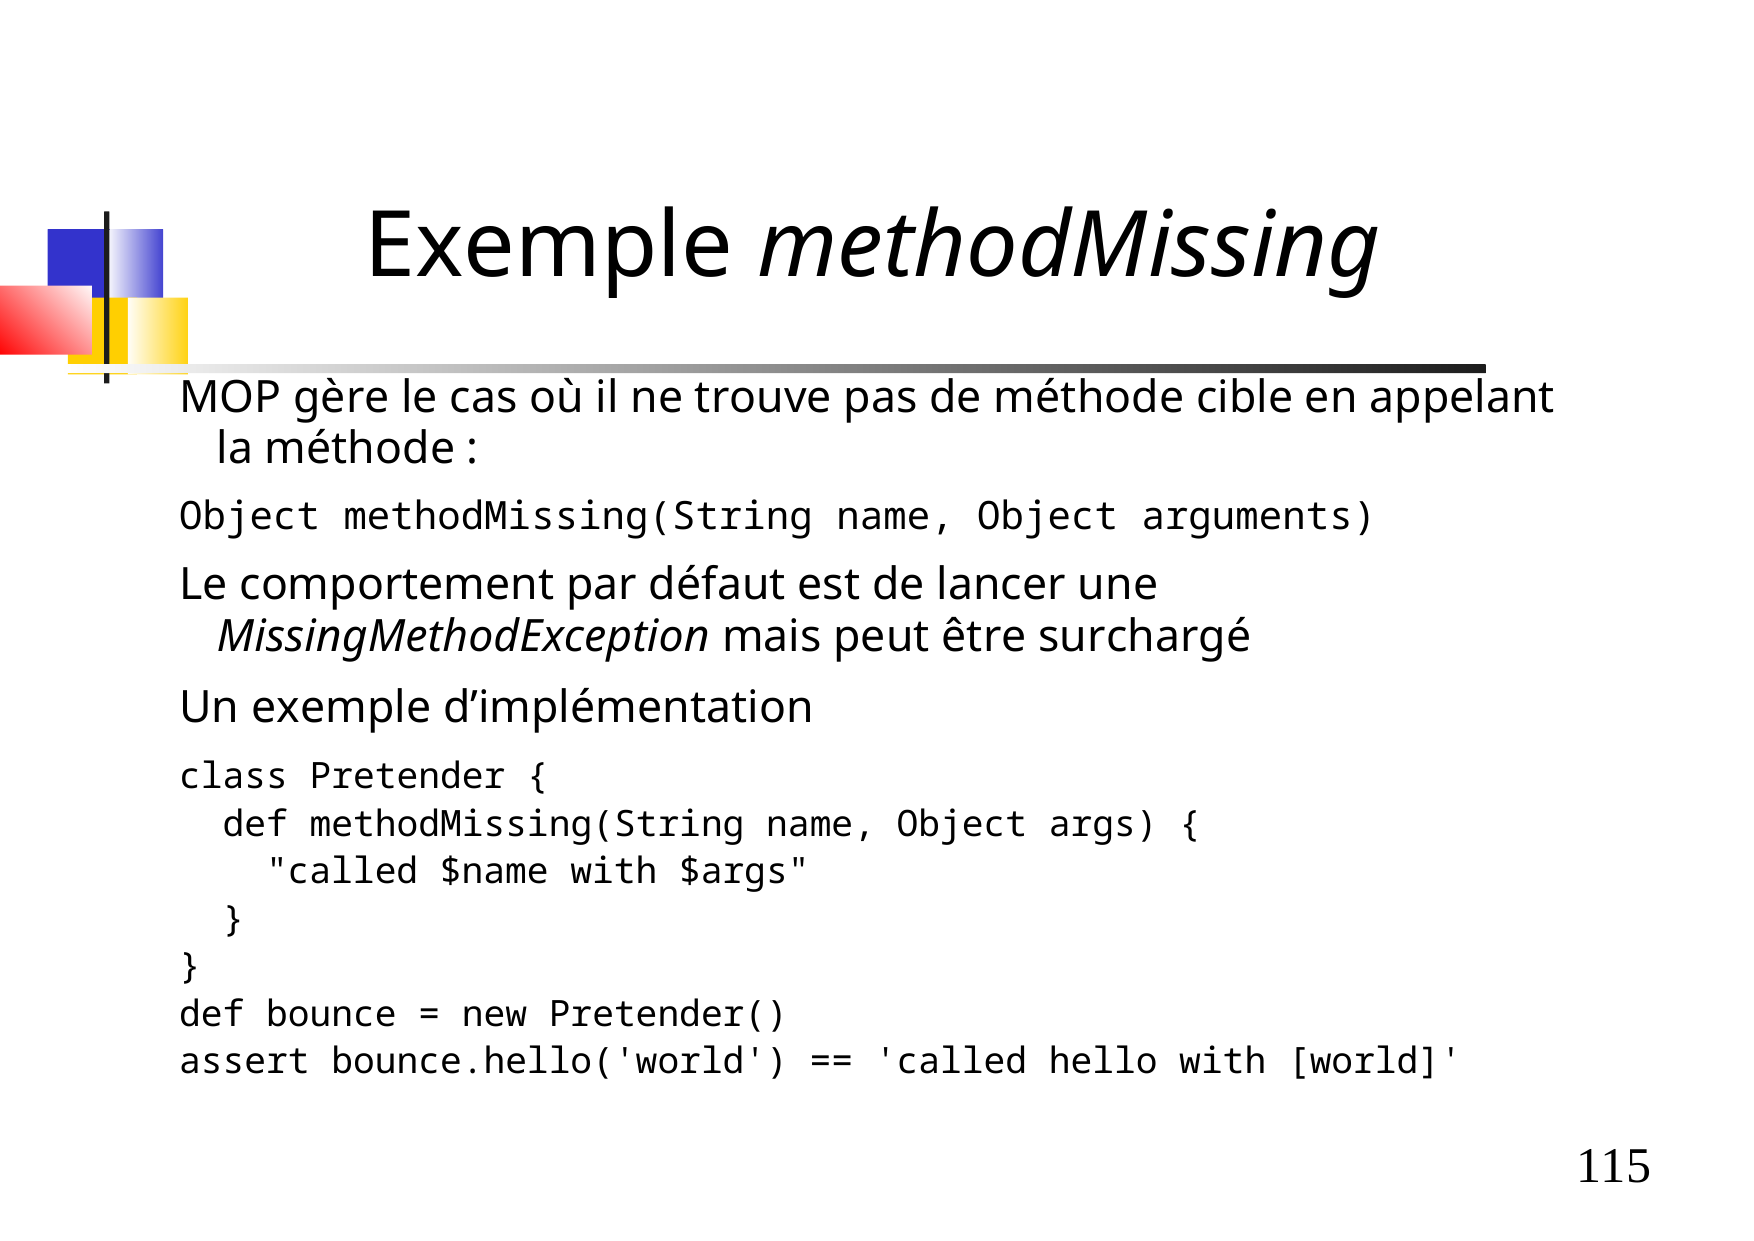

# Exemple methodMissing
MOP gère le cas où il ne trouve pas de méthode cible en appelant la méthode :
Object methodMissing(String name, Object arguments)
Le comportement par défaut est de lancer une MissingMethodException mais peut être surchargé
Un exemple d’implémentation
class Pretender {
 def methodMissing(String name, Object args) {
 "called $name with $args"
 }
}
def bounce = new Pretender()
assert bounce.hello('world') == 'called hello with [world]'